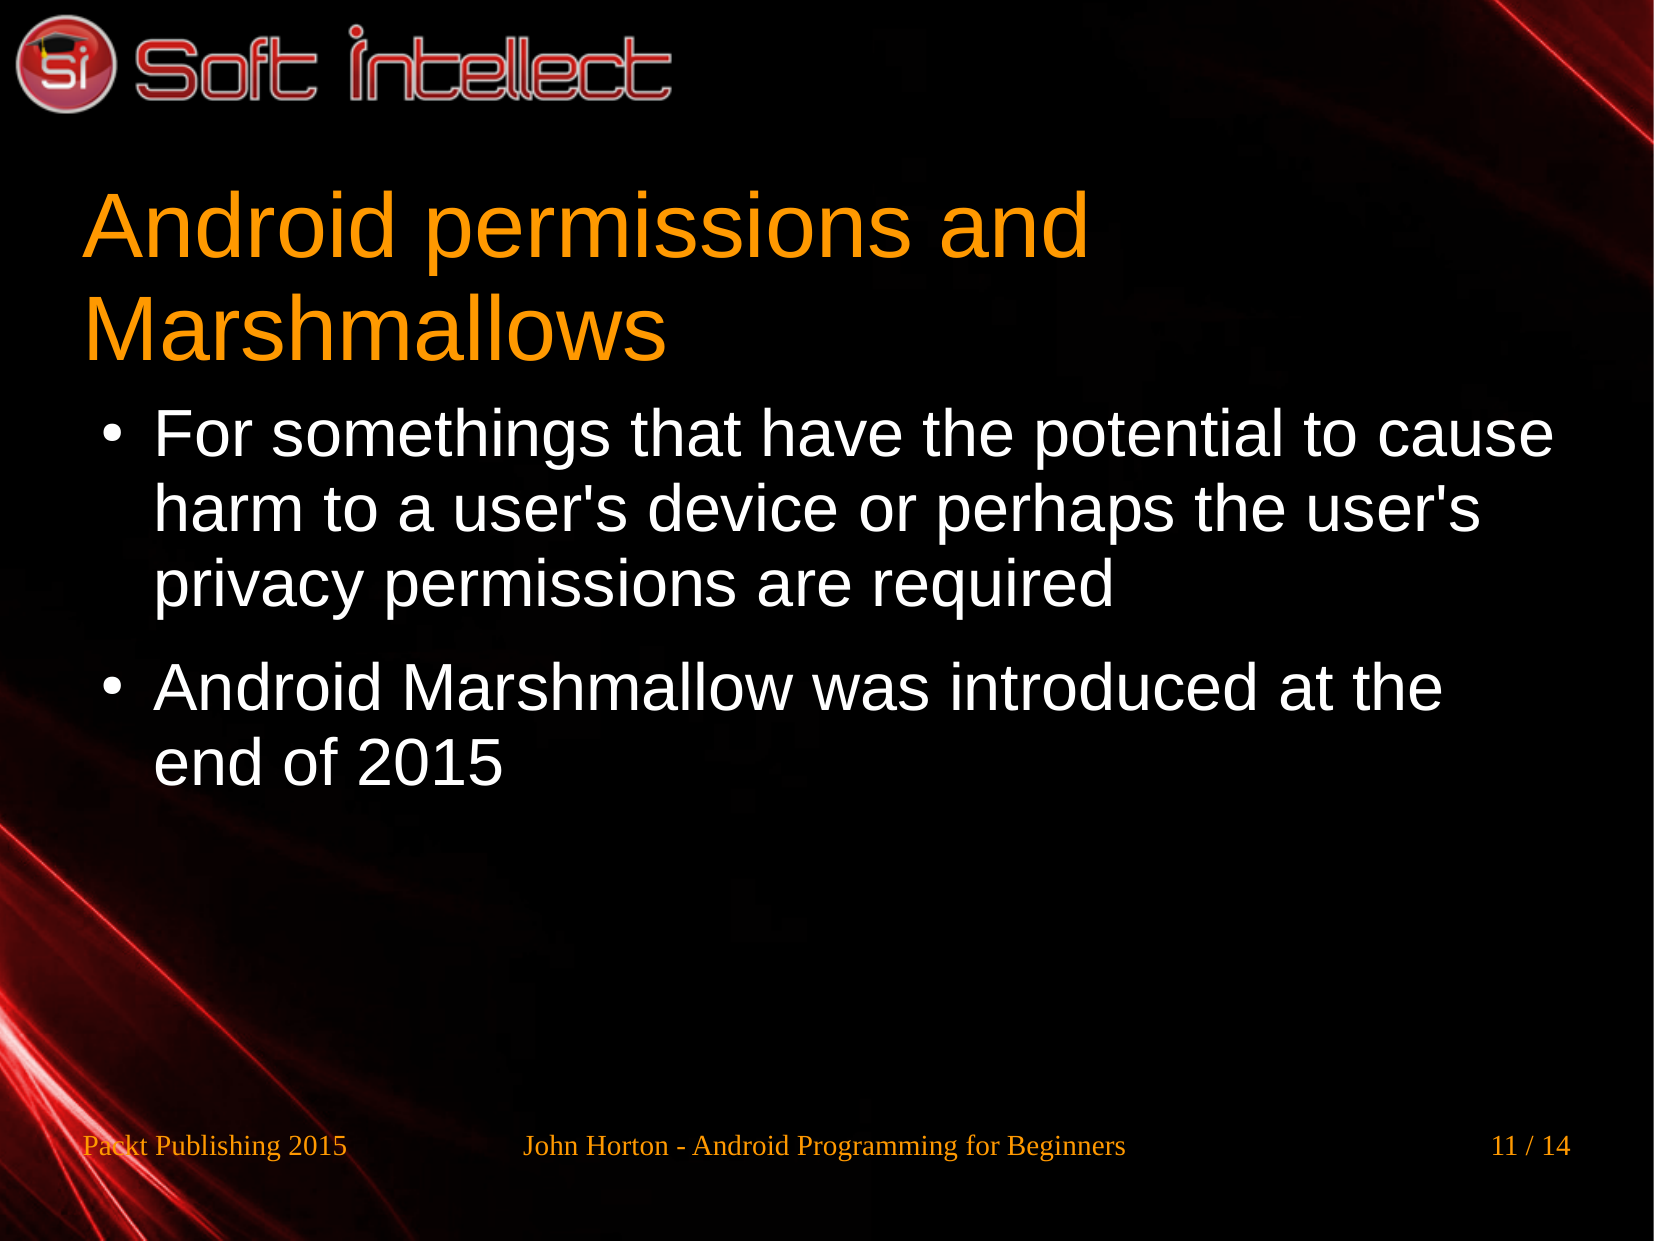

# Android permissions and Marshmallows
For somethings that have the potential to cause harm to a user's device or perhaps the user's privacy permissions are required
Android Marshmallow was introduced at the end of 2015
Packt Publishing 2015
John Horton - Android Programming for Beginners
11